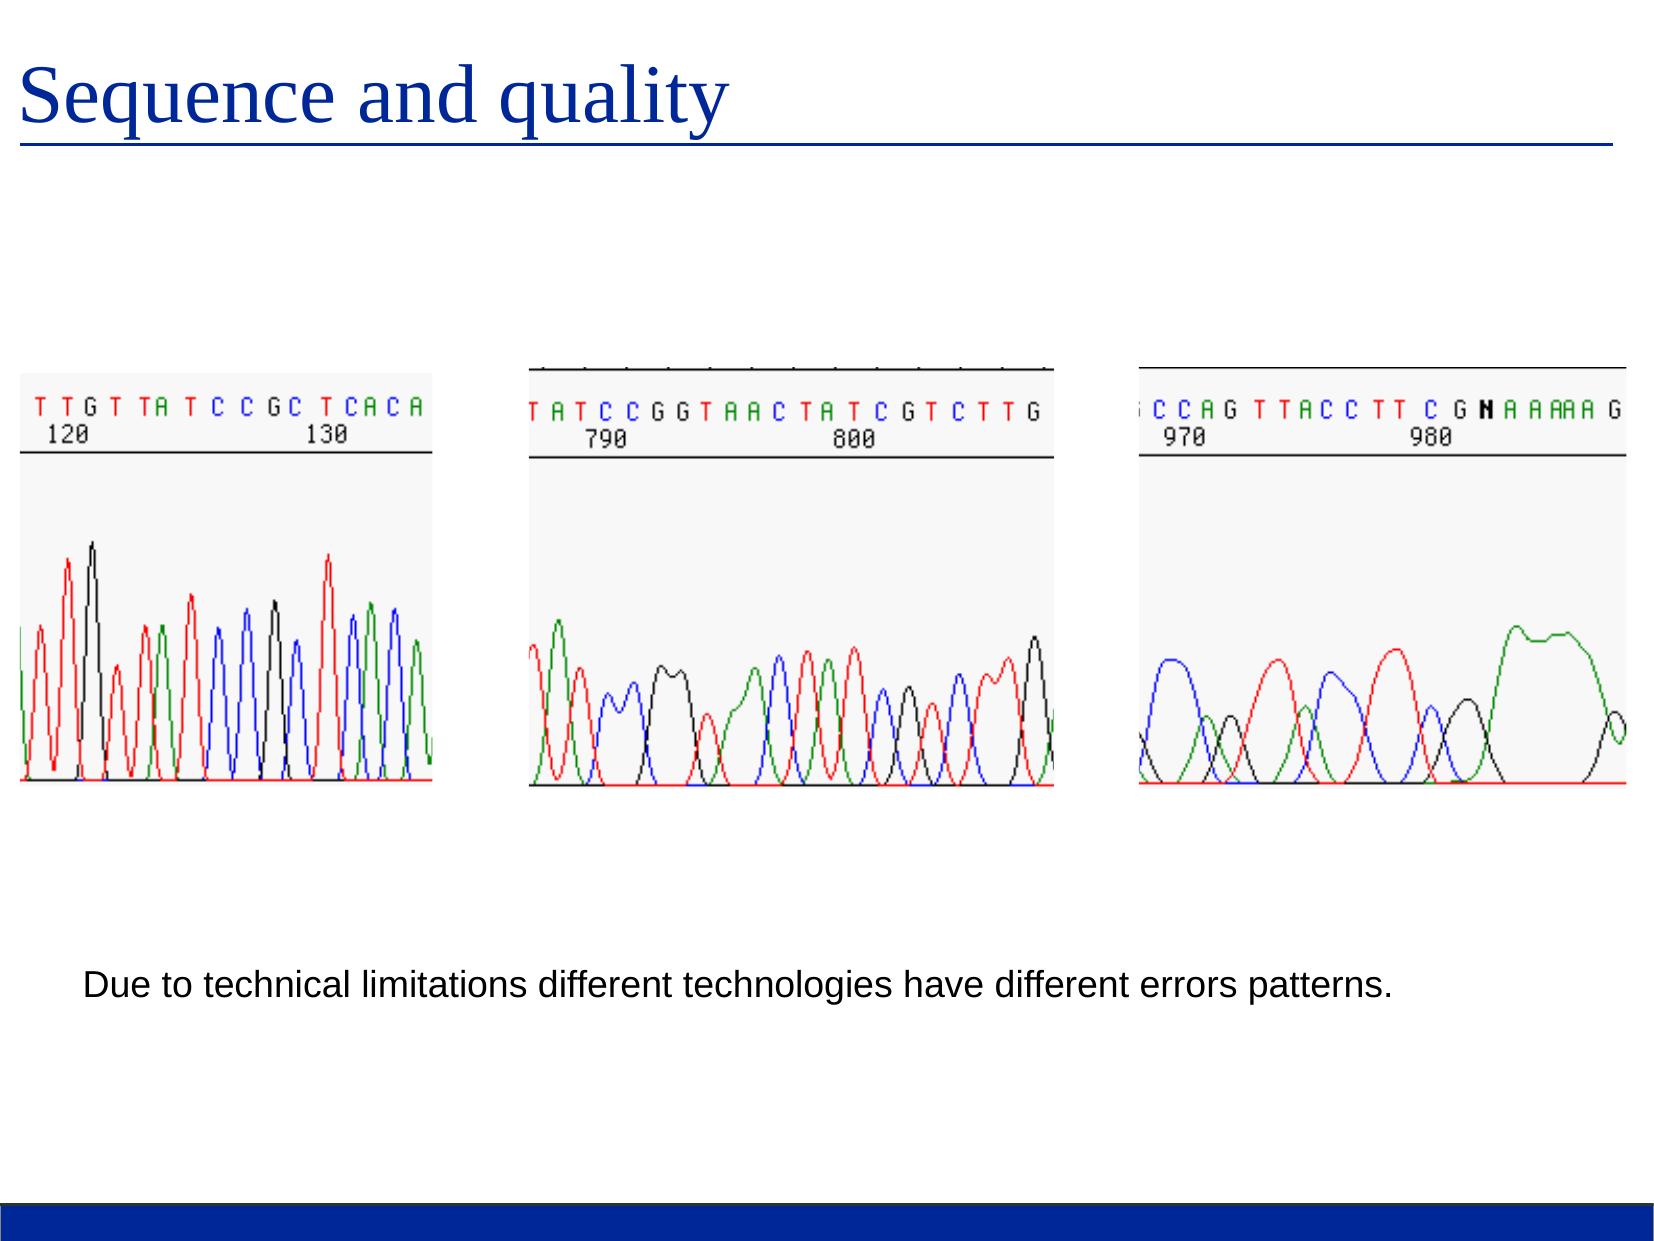

# Sequence and quality
Due to technical limitations different technologies have different errors patterns.